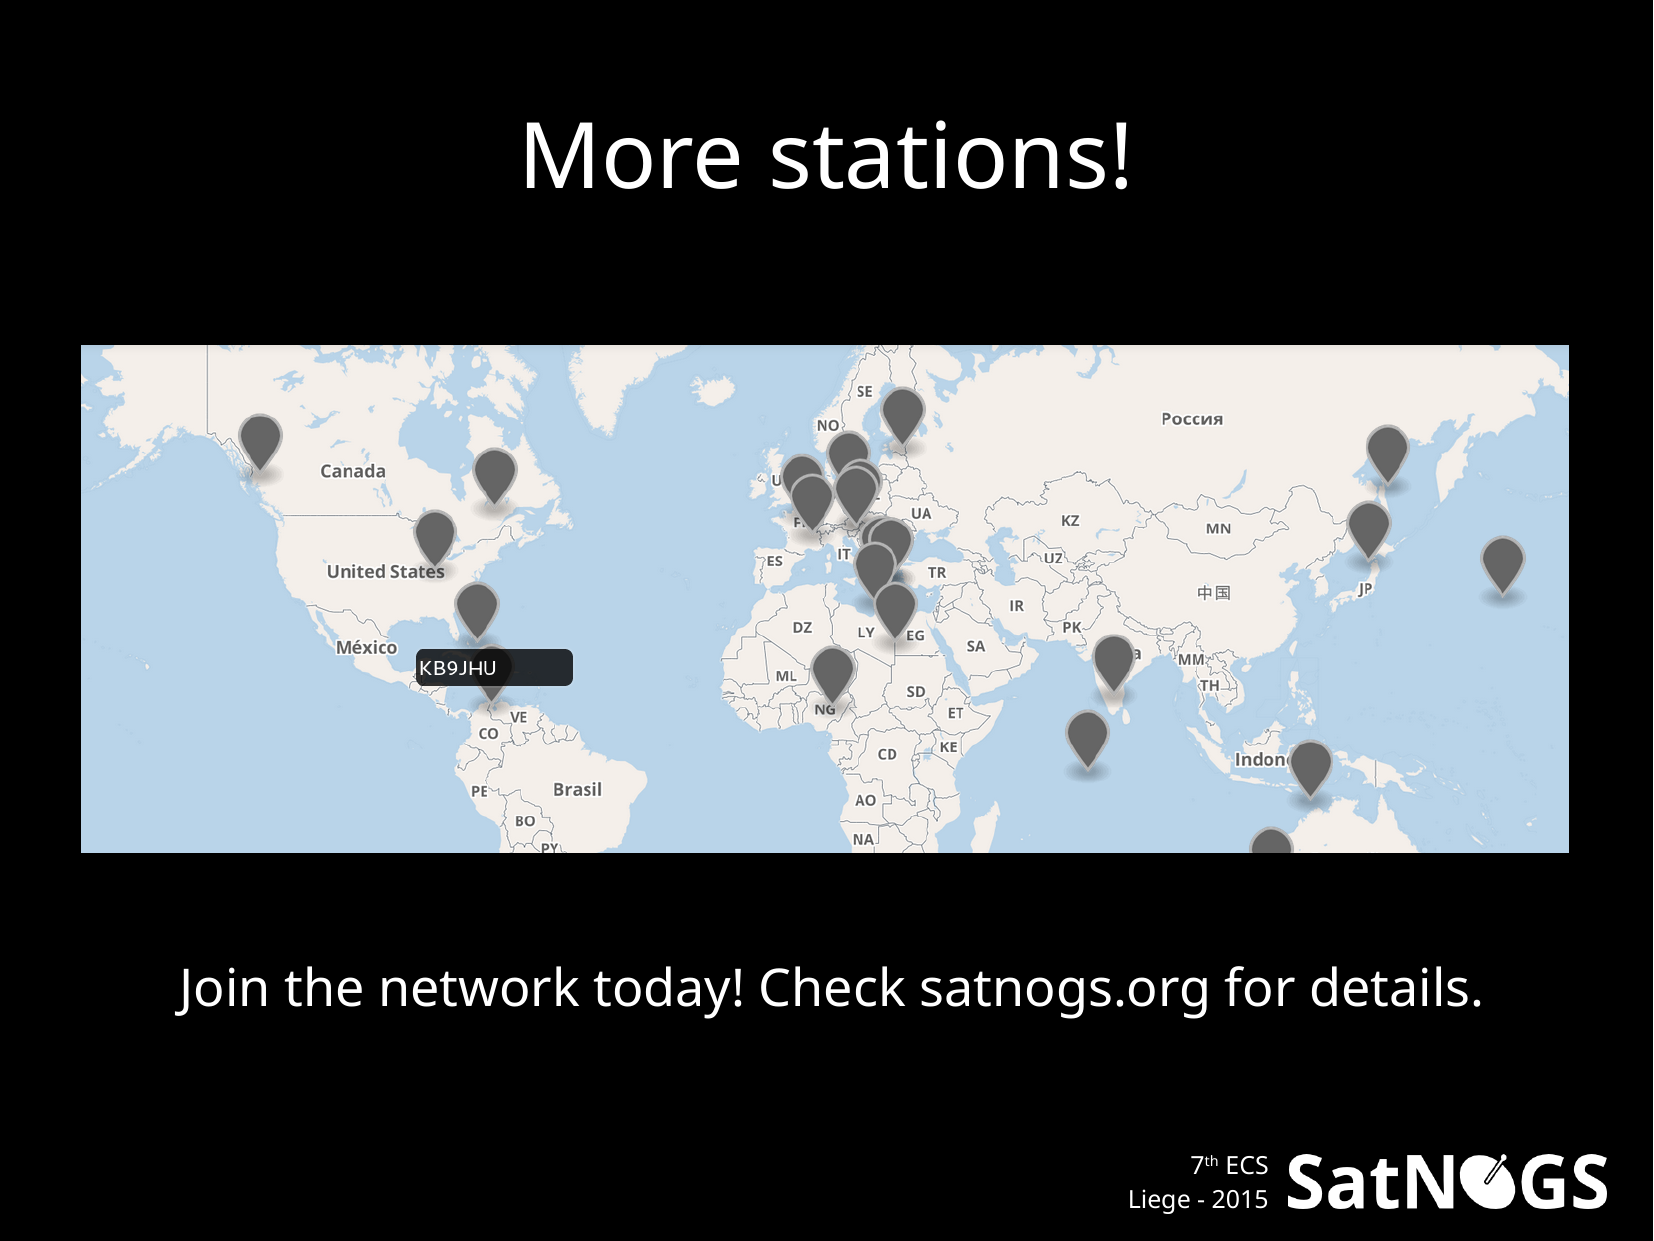

# More stations!
Join the network today! Check satnogs.org for details.